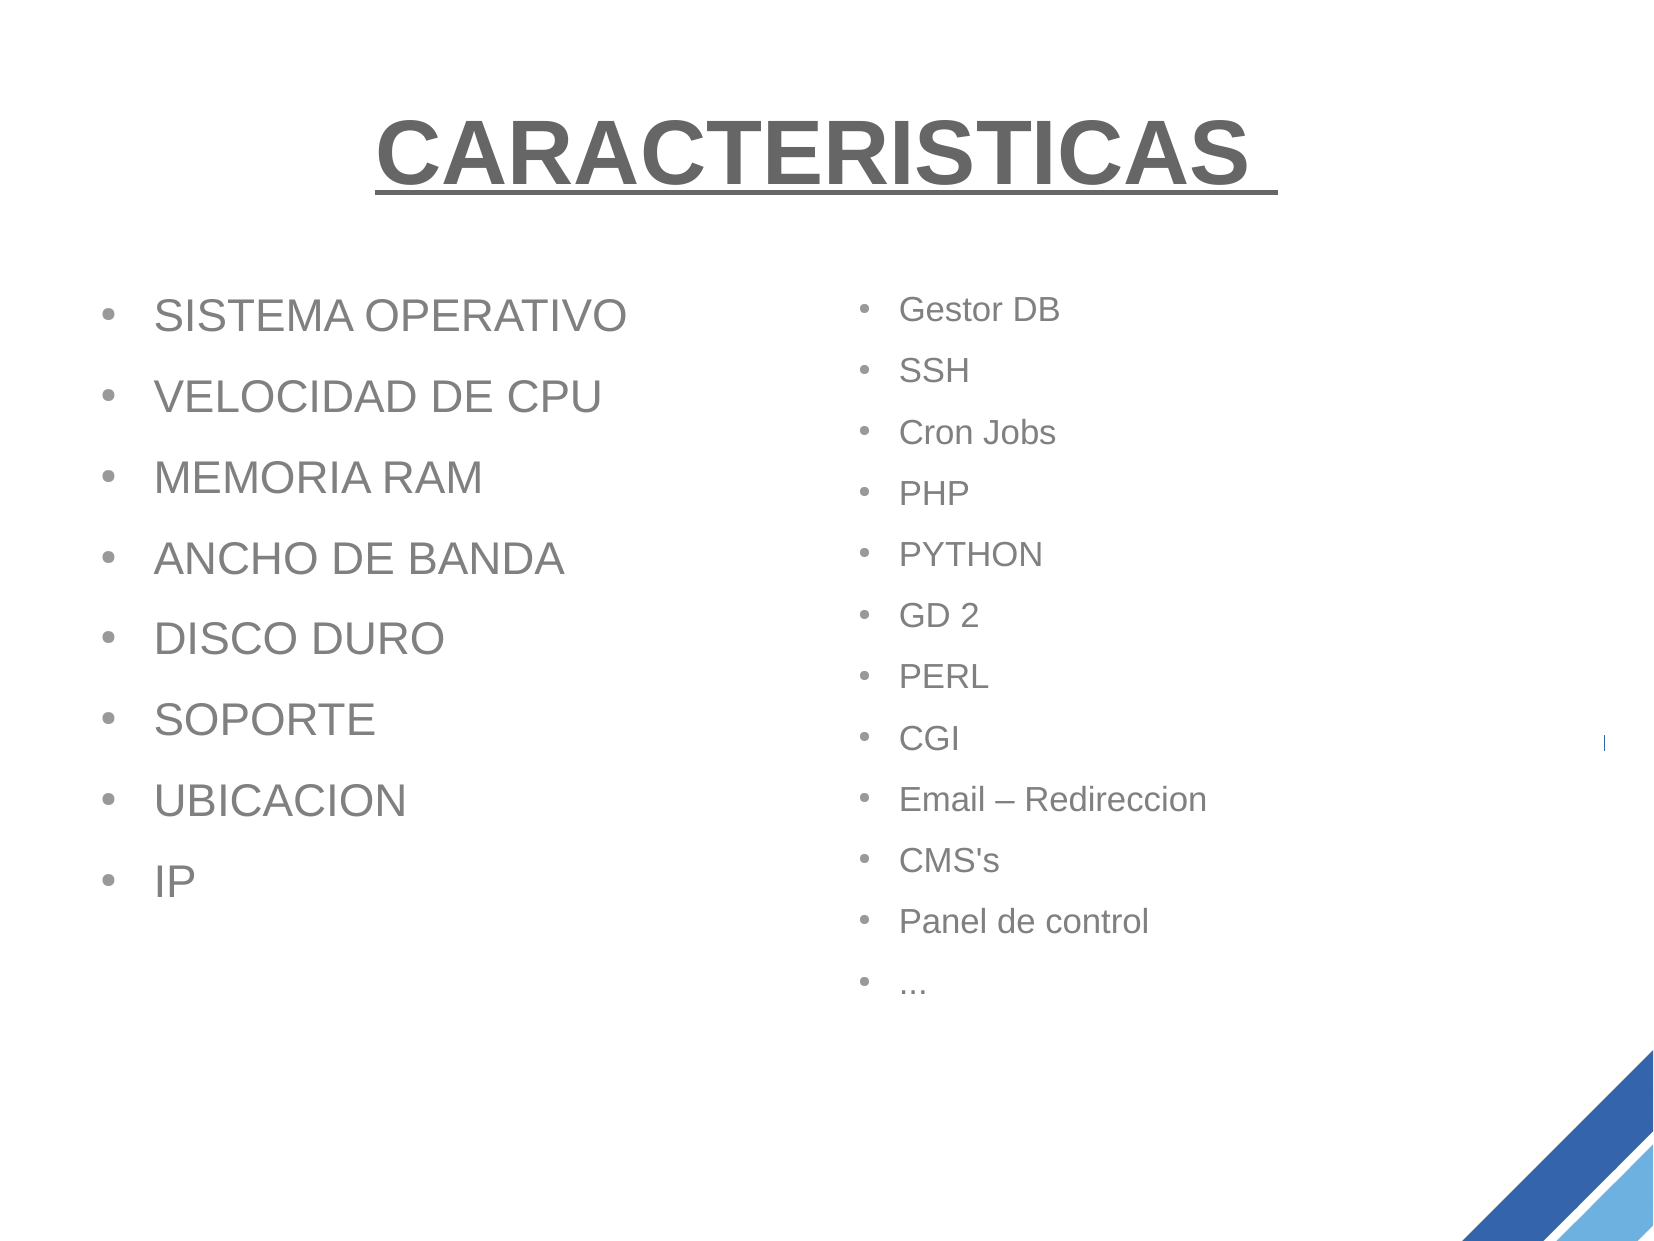

# CARACTERISTICAS
SISTEMA OPERATIVO
VELOCIDAD DE CPU
MEMORIA RAM
ANCHO DE BANDA
DISCO DURO
SOPORTE
UBICACION
IP
Gestor DB
SSH
Cron Jobs
PHP
PYTHON
GD 2
PERL
CGI
Email – Redireccion
CMS's
Panel de control
...